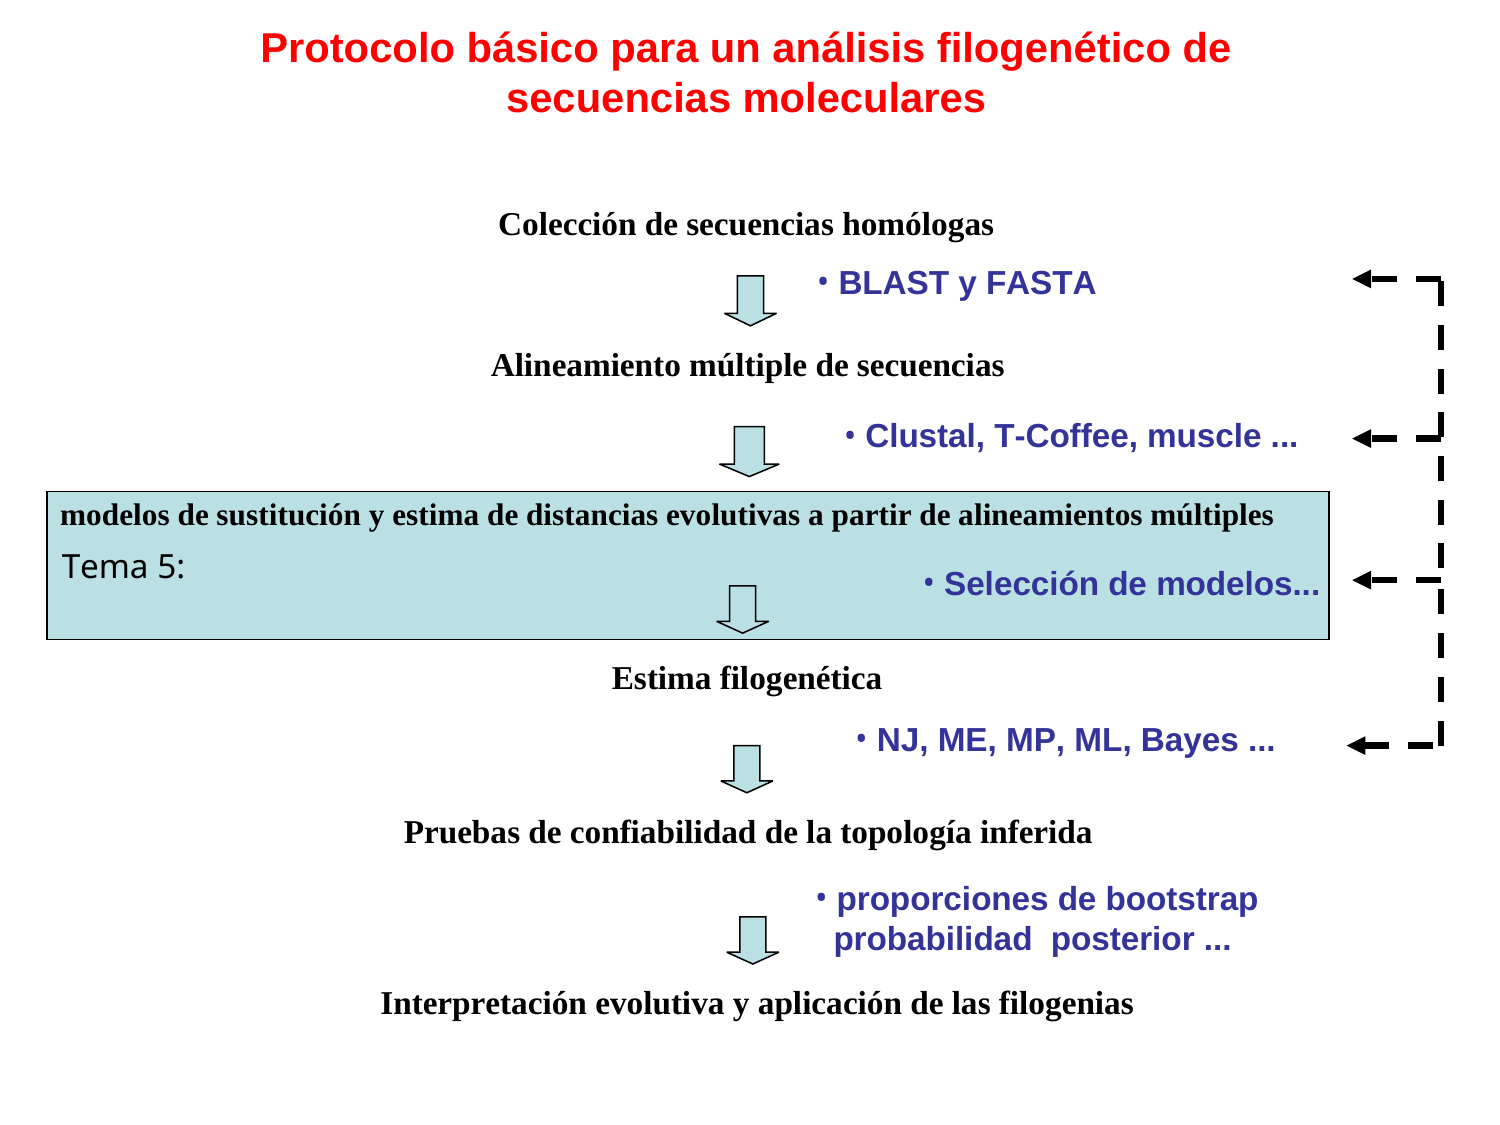

Protocolo básico para un análisis filogenético de secuencias moleculares
Colección de secuencias homólogas
 BLAST y FASTA
Alineamiento múltiple de secuencias
 Clustal, T-Coffee, muscle ...
modelos de sustitución y estima de distancias evolutivas a partir de alineamientos múltiples
 Selección de modelos...
Tema 5:
Estima filogenética
 NJ, ME, MP, ML, Bayes ...
Pruebas de confiabilidad de la topología inferida
 proporciones de bootstrap
 probabilidad posterior ...
Interpretación evolutiva y aplicación de las filogenias